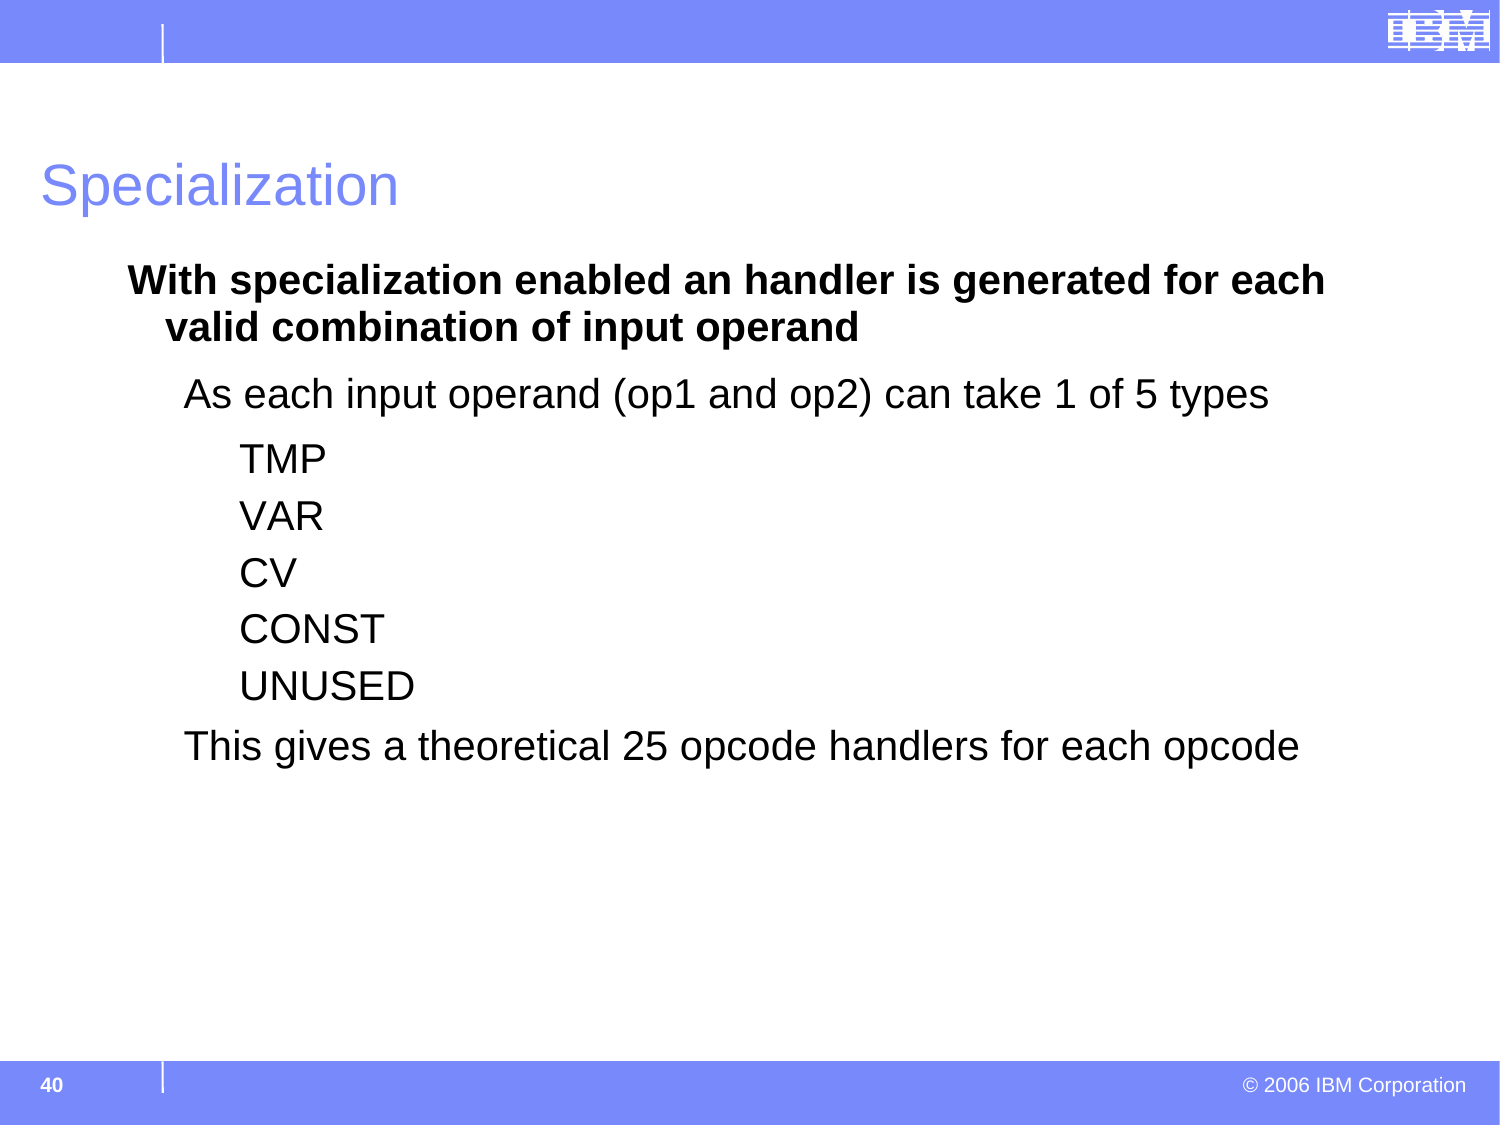

# Specialization
With specialization enabled an handler is generated for each valid combination of input operand
As each input operand (op1 and op2) can take 1 of 5 types
TMP
VAR
CV
CONST
UNUSED
This gives a theoretical 25 opcode handlers for each opcode
40